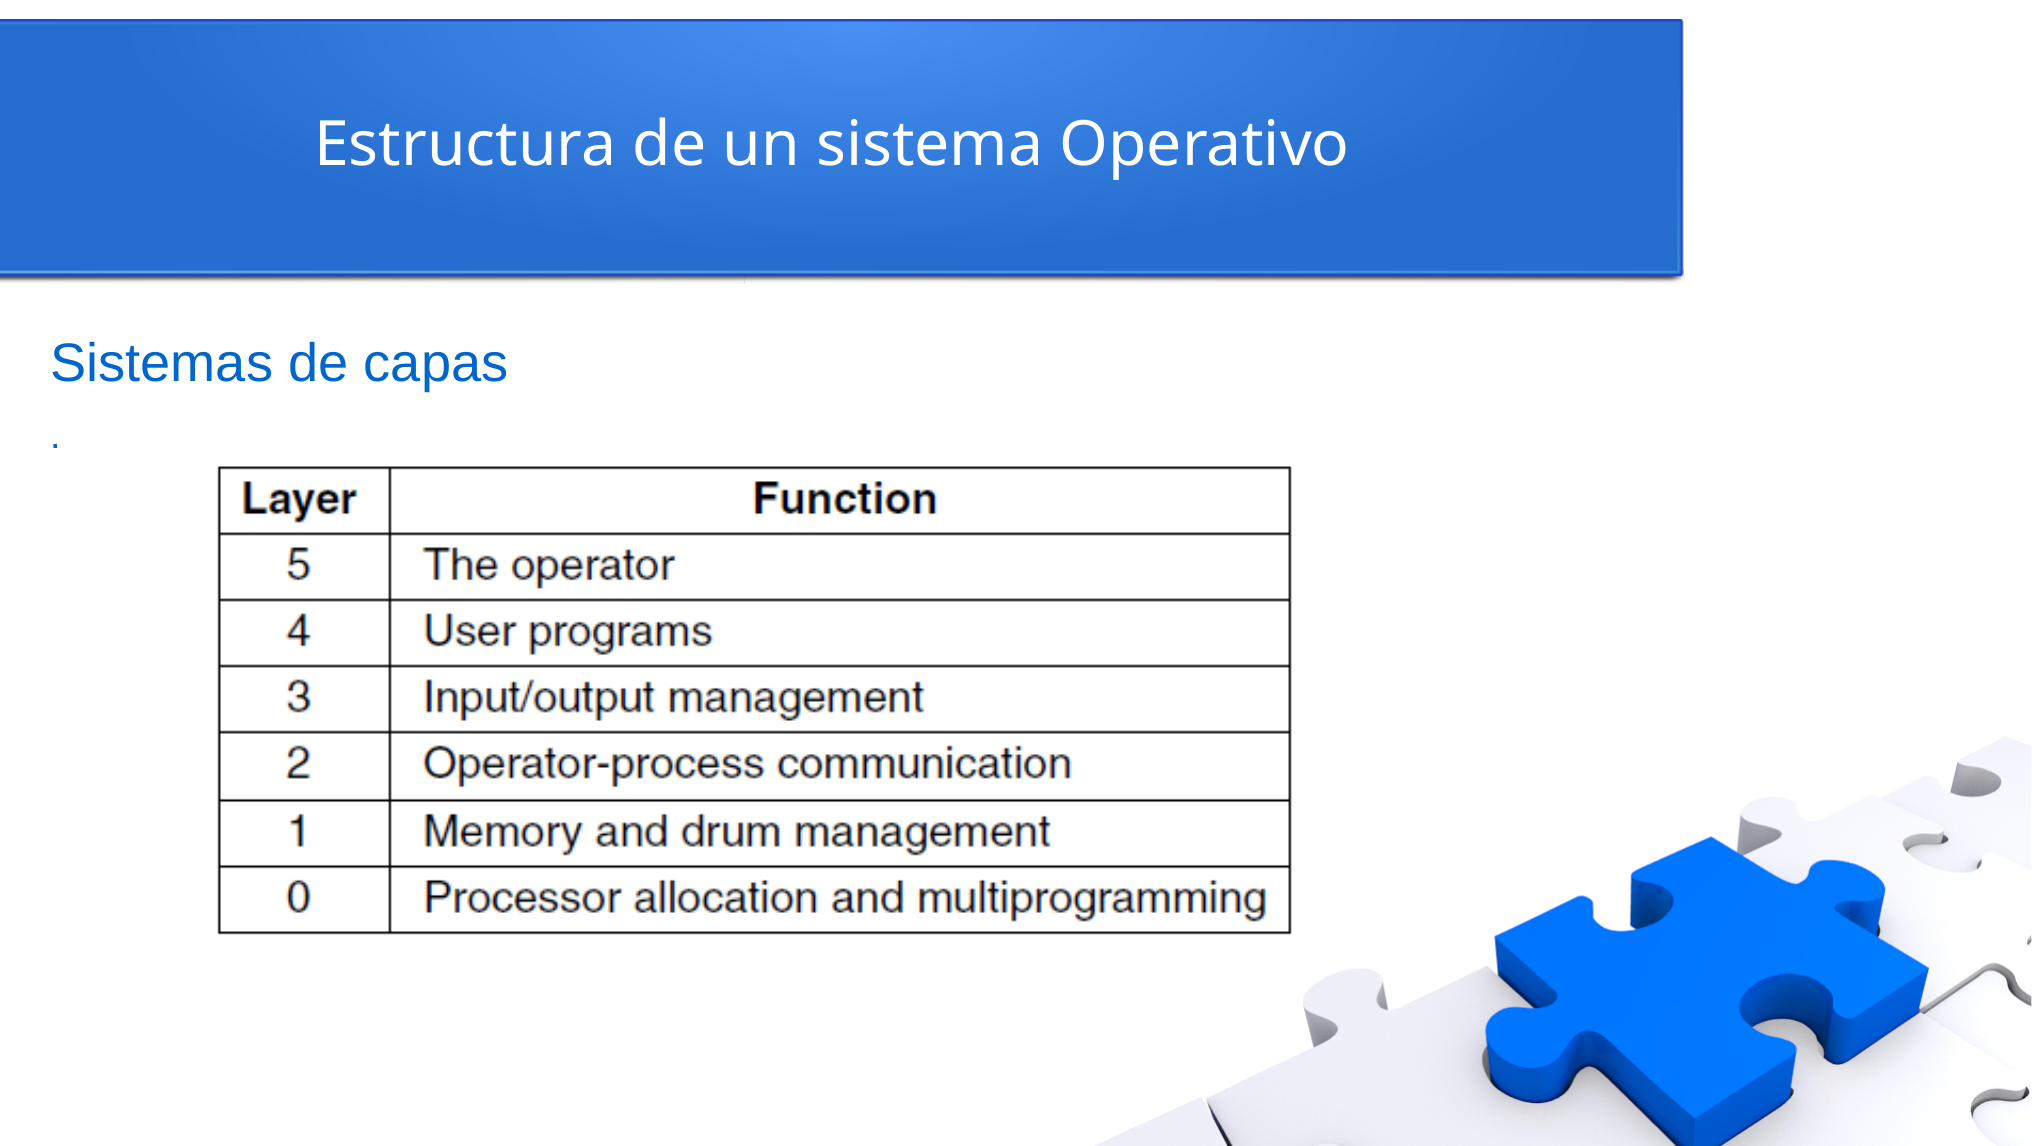

# Estructura de un sistema Operativo
Sistemas de capas
.